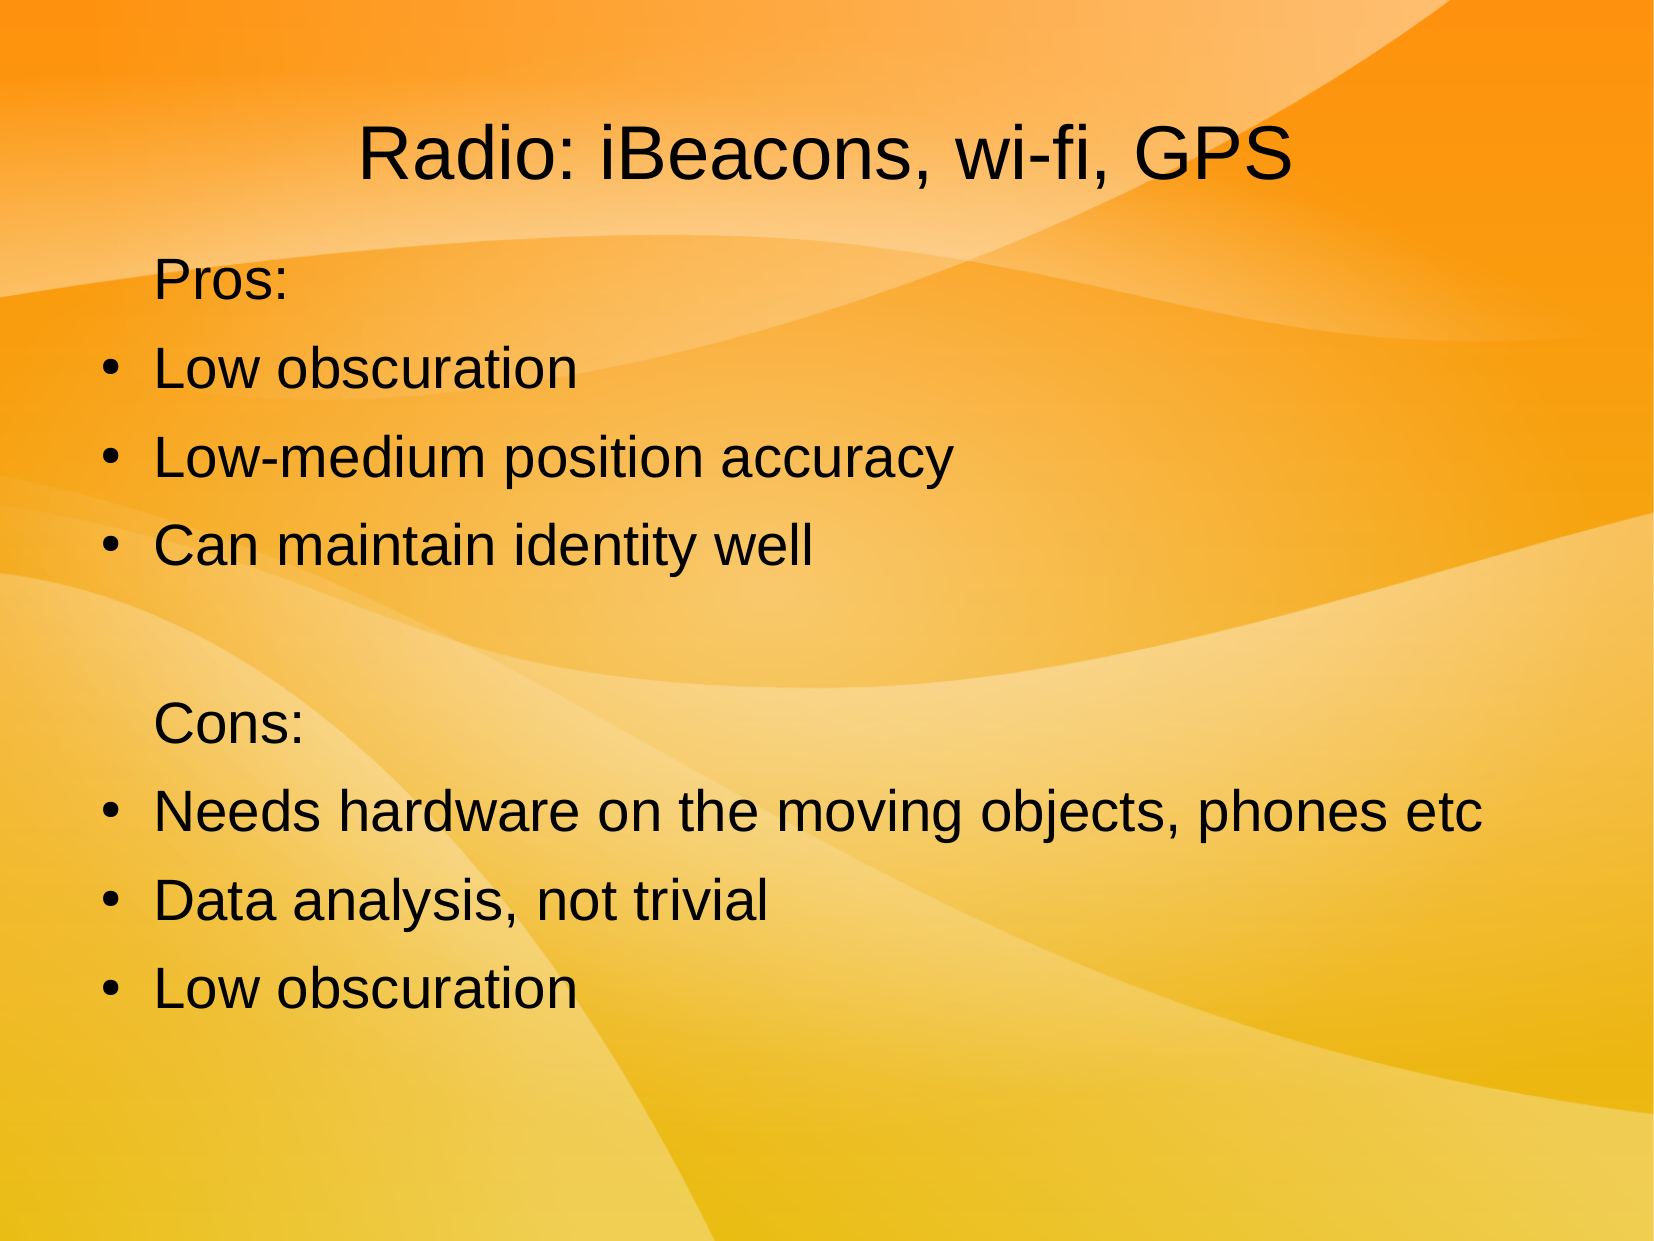

# Radio: iBeacons, wi-fi, GPS
Pros:
Low obscuration
Low-medium position accuracy
Can maintain identity well
Cons:
Needs hardware on the moving objects, phones etc
Data analysis, not trivial
Low obscuration